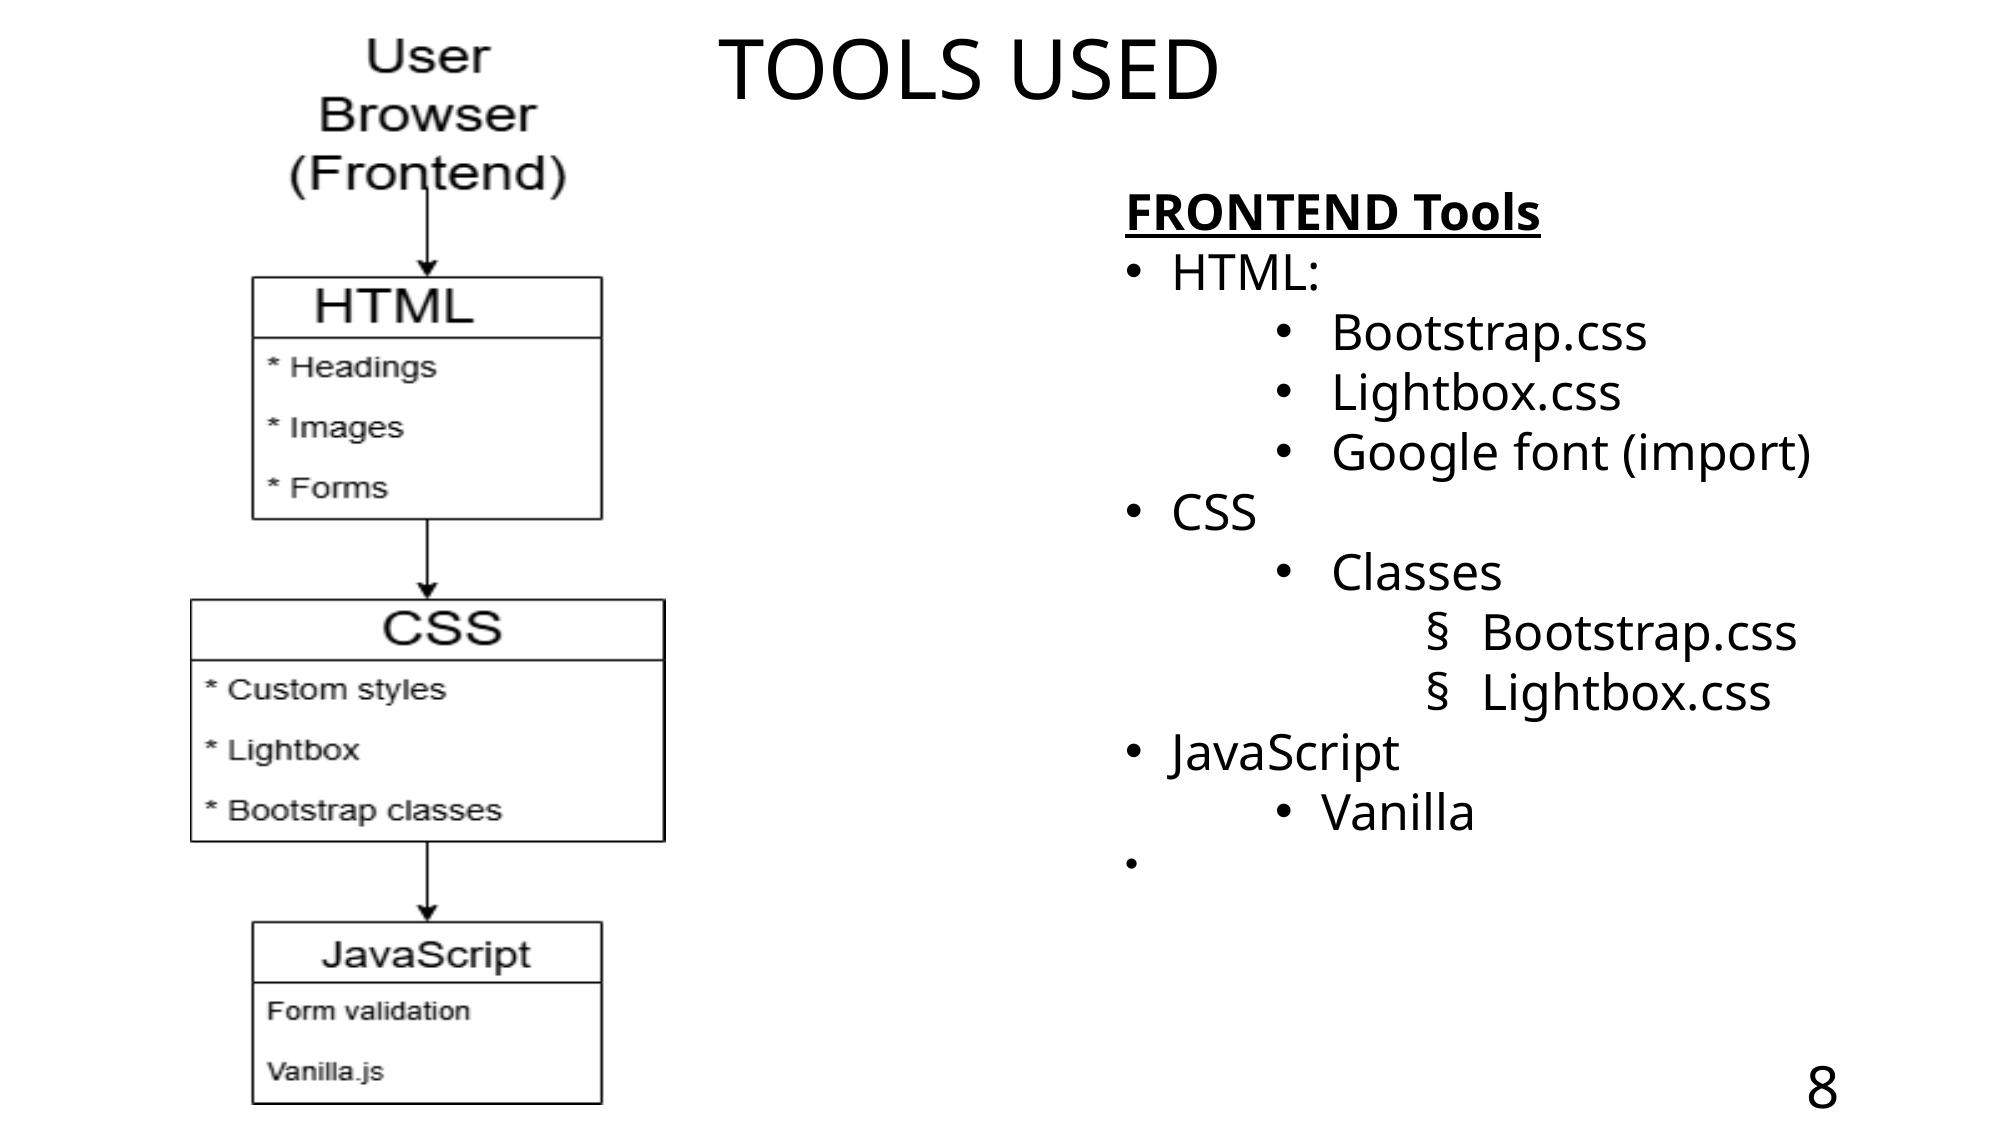

# TOOLS USED
FRONTEND Tools
HTML:
Bootstrap.css
Lightbox.css
Google font (import)
CSS
Classes
Bootstrap.css
Lightbox.css
JavaScript
Vanilla
8